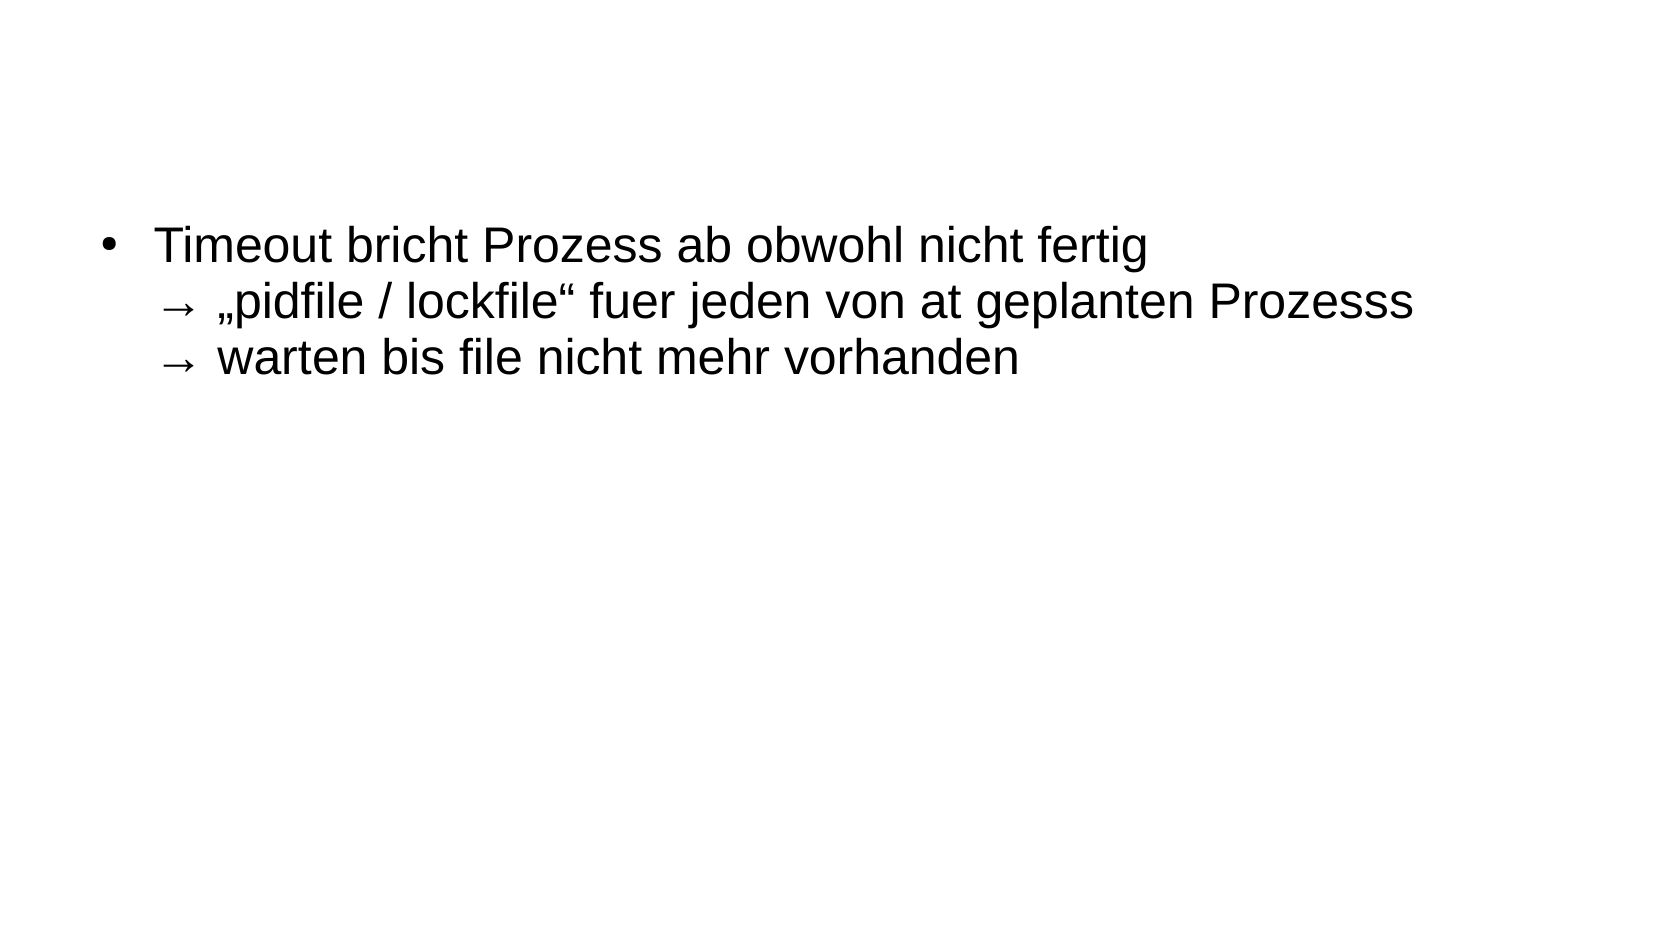

#
Timeout bricht Prozess ab obwohl nicht fertig
→ „pidfile / lockfile“ fuer jeden von at geplanten Prozesss
→ warten bis file nicht mehr vorhanden